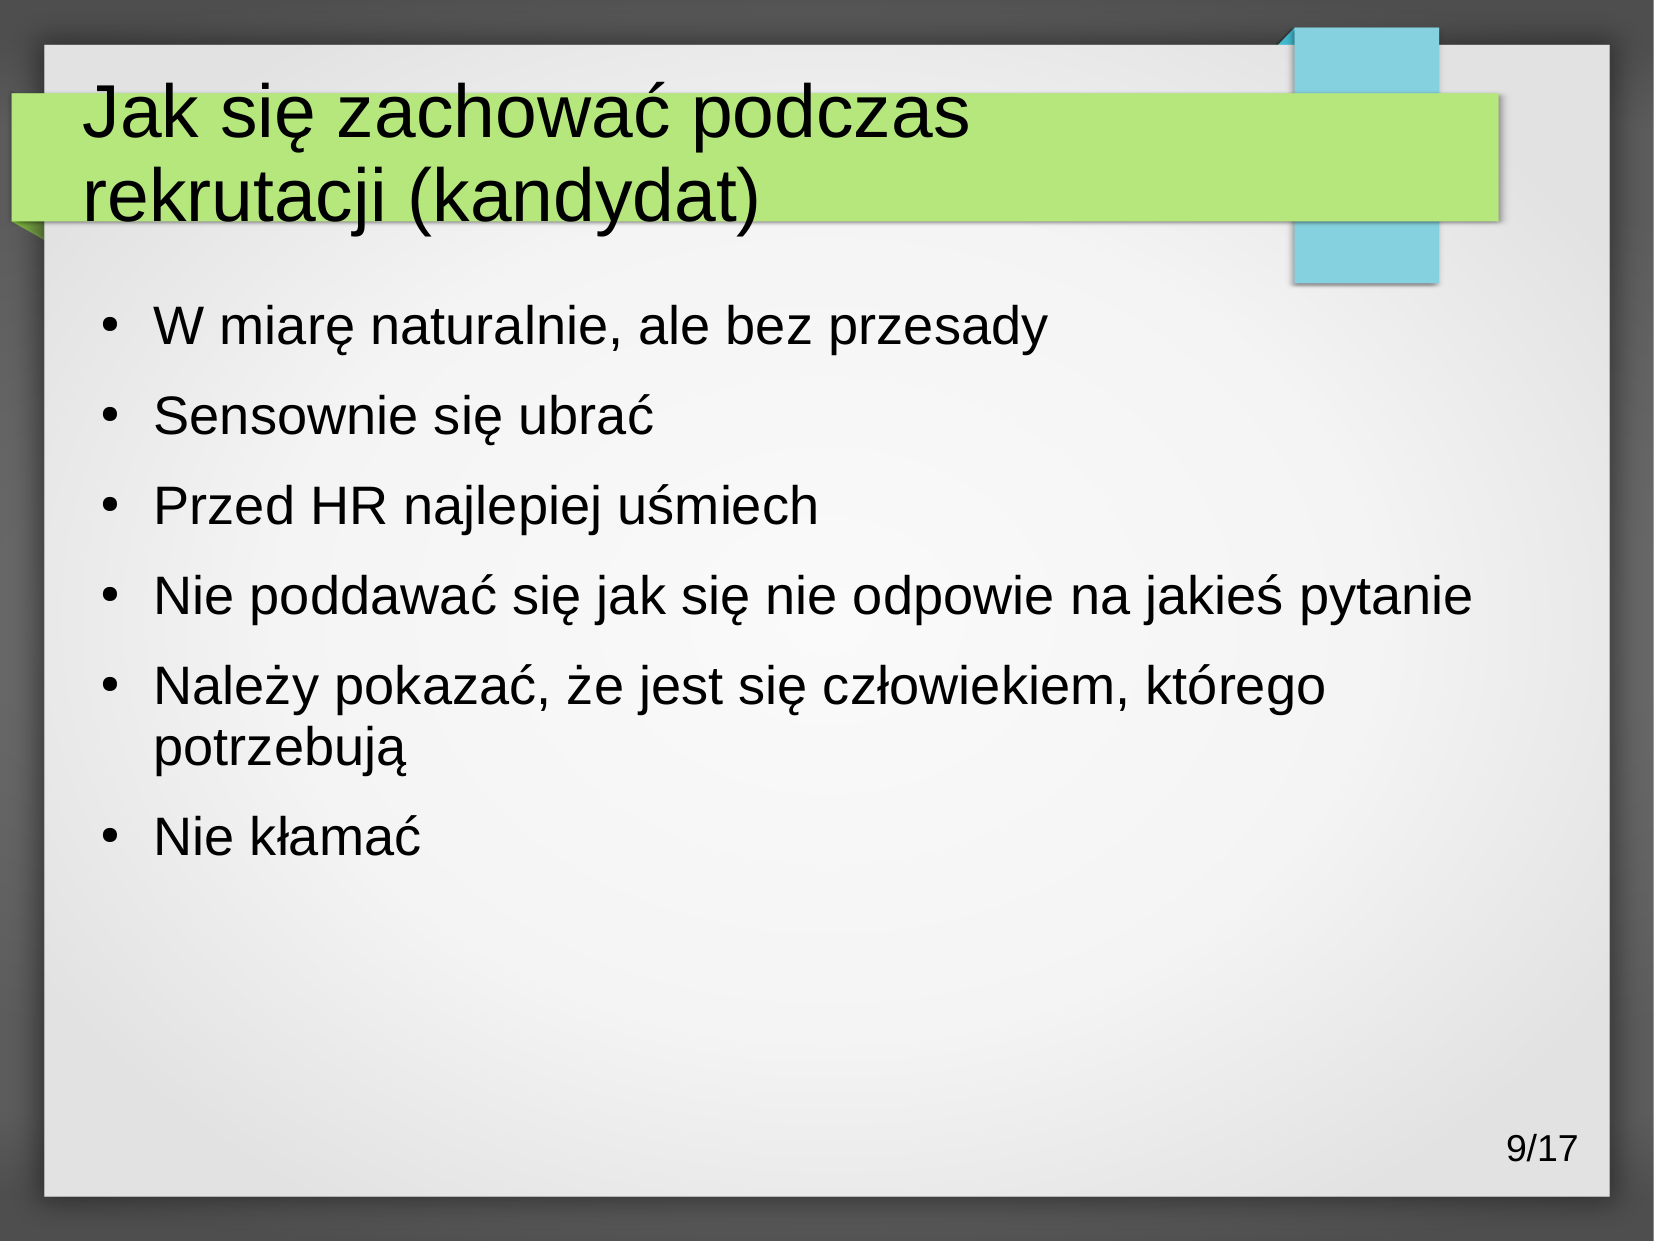

# Jak się zachować podczas rekrutacji (kandydat)
W miarę naturalnie, ale bez przesady
Sensownie się ubrać
Przed HR najlepiej uśmiech
Nie poddawać się jak się nie odpowie na jakieś pytanie
Należy pokazać, że jest się człowiekiem, którego potrzebują
Nie kłamać